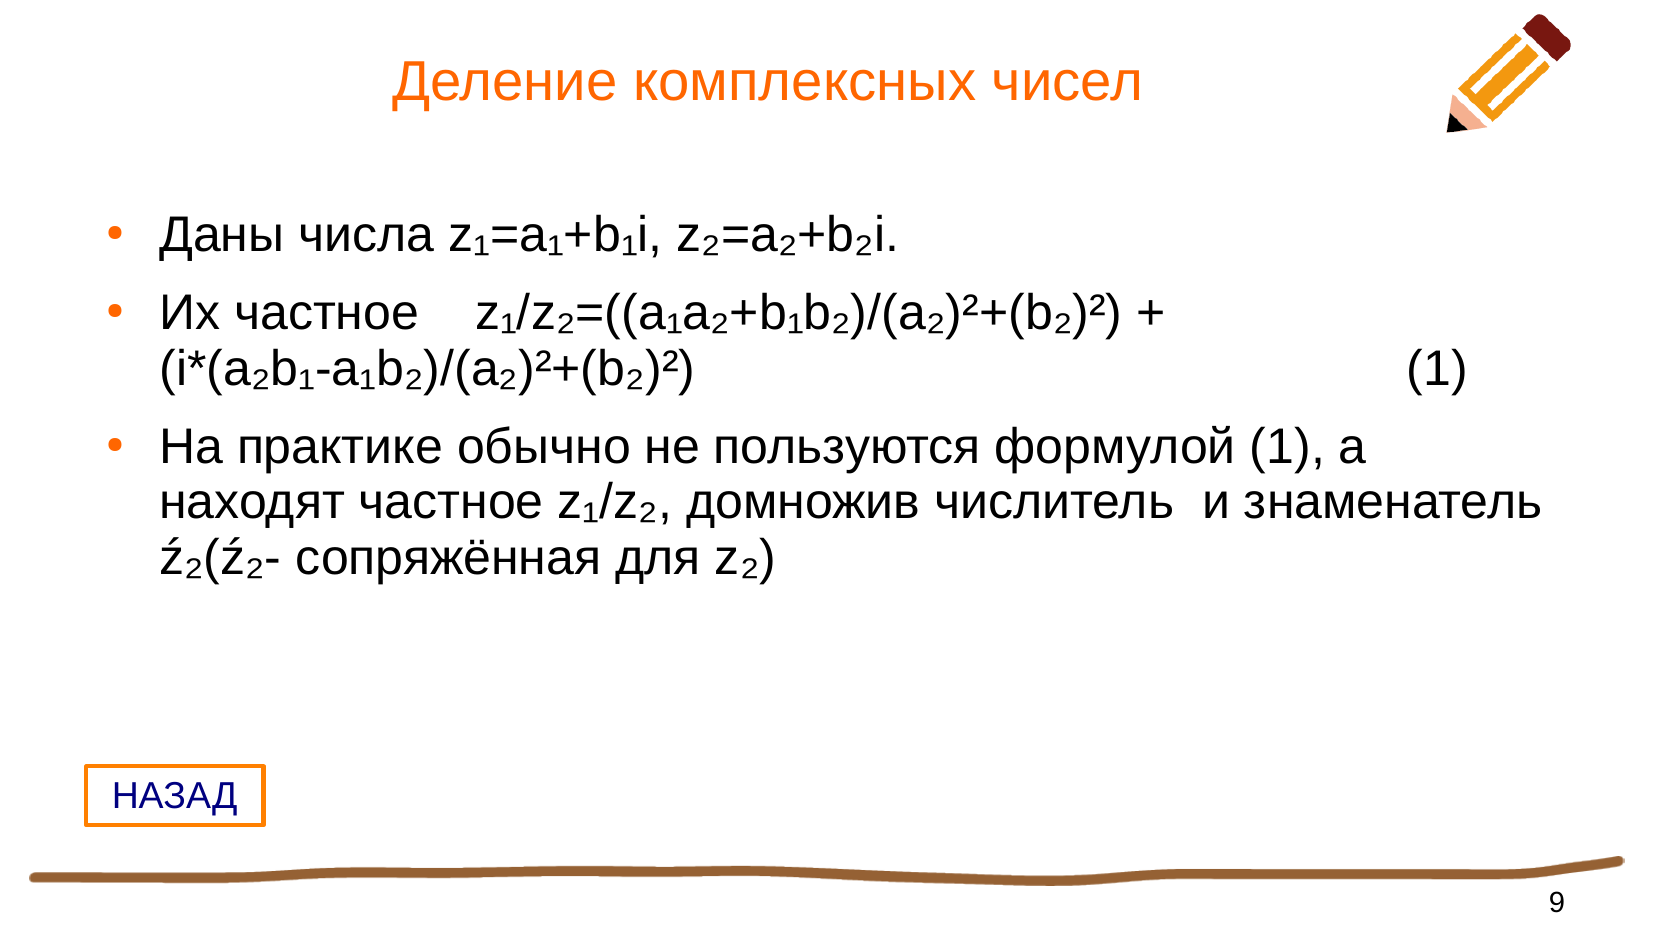

# Деление комплексных чисел
Даны числа z₁=a₁+b₁i, z₂=a₂+b₂i.
Их частное z₁/z₂=((a₁a₂+b₁b₂)/(a₂)²+(b₂)²) + (i*(a₂b₁-a₁b₂)/(a₂)²+(b₂)²) (1)
На практике обычно не пользуются формулой (1), а находят частное z₁/z₂, домножив числитель и знаменатель ź₂(ź₂- сопряжённая для z₂)
НАЗАД
9